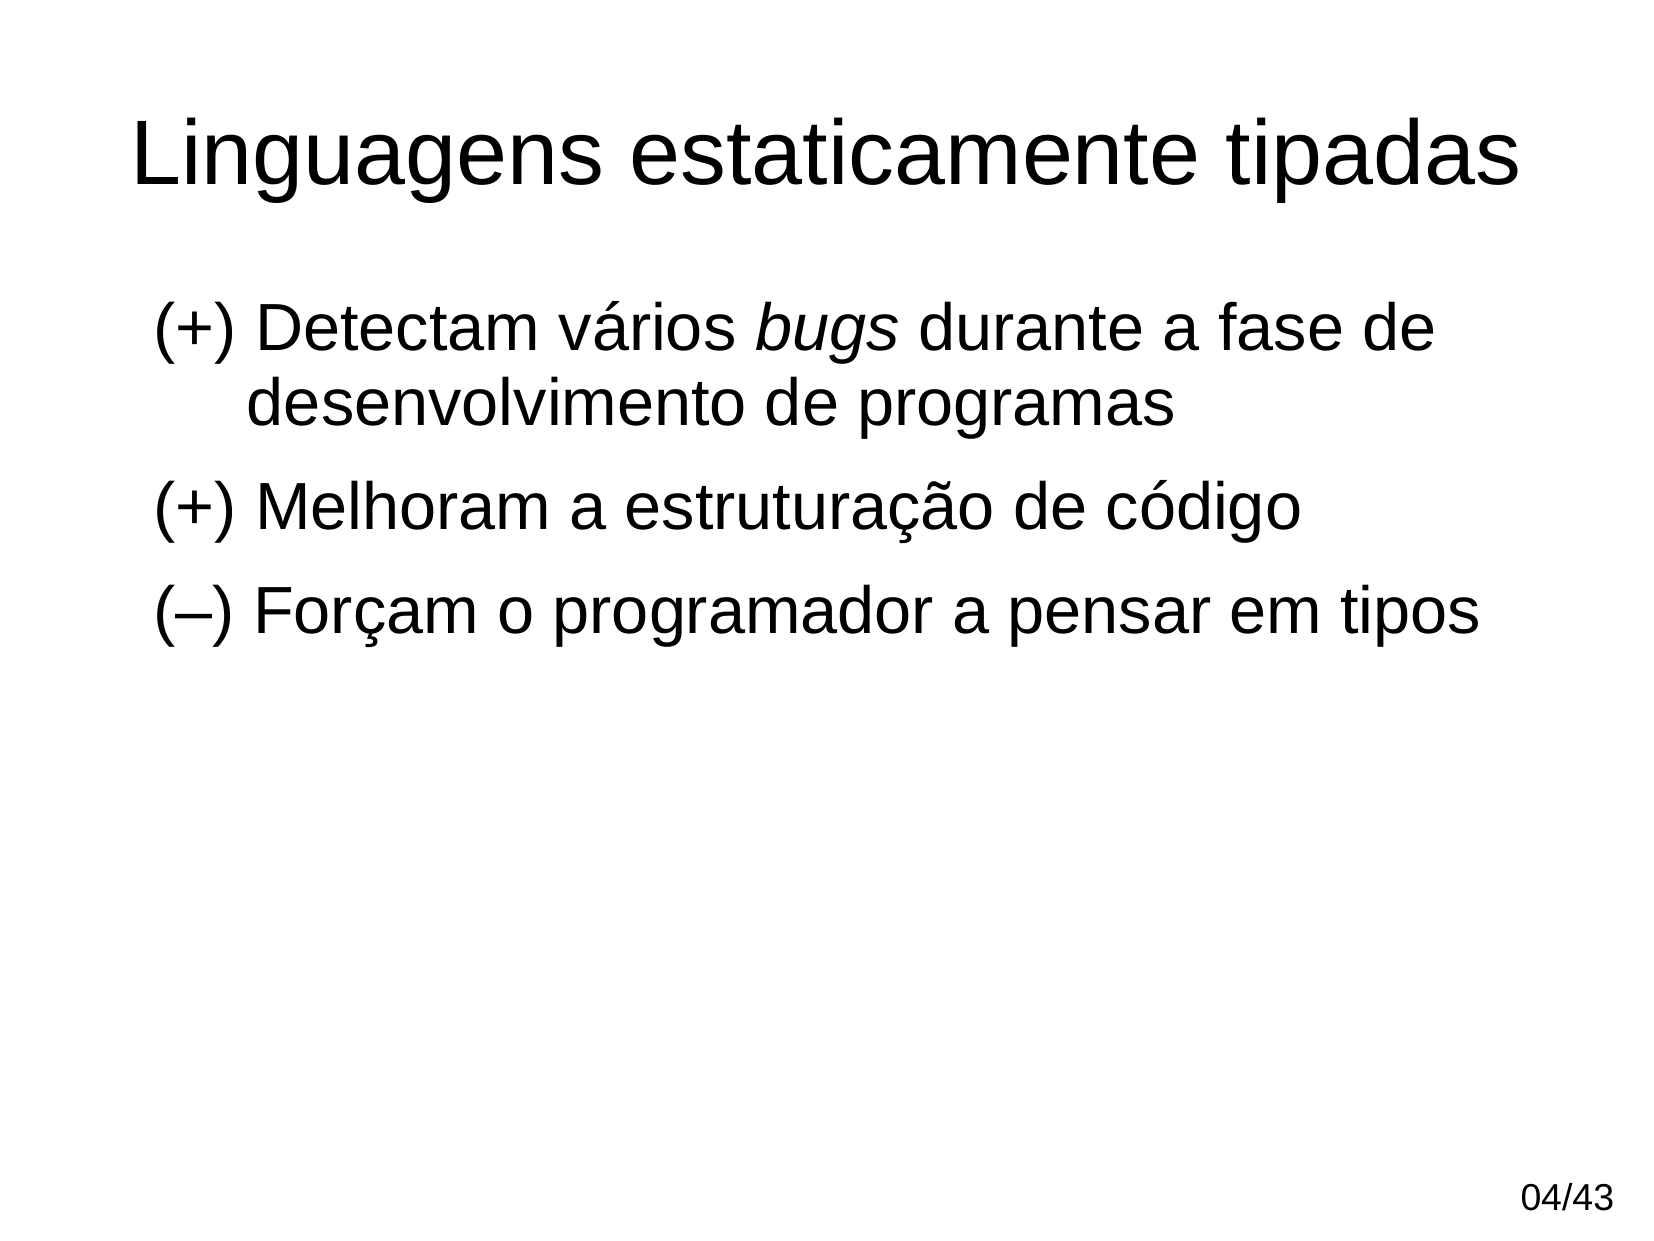

# Linguagens estaticamente tipadas
(+) Detectam vários bugs durante a fase de 		 desenvolvimento de programas
(+) Melhoram a estruturação de código
(–) Forçam o programador a pensar em tipos
 04/43